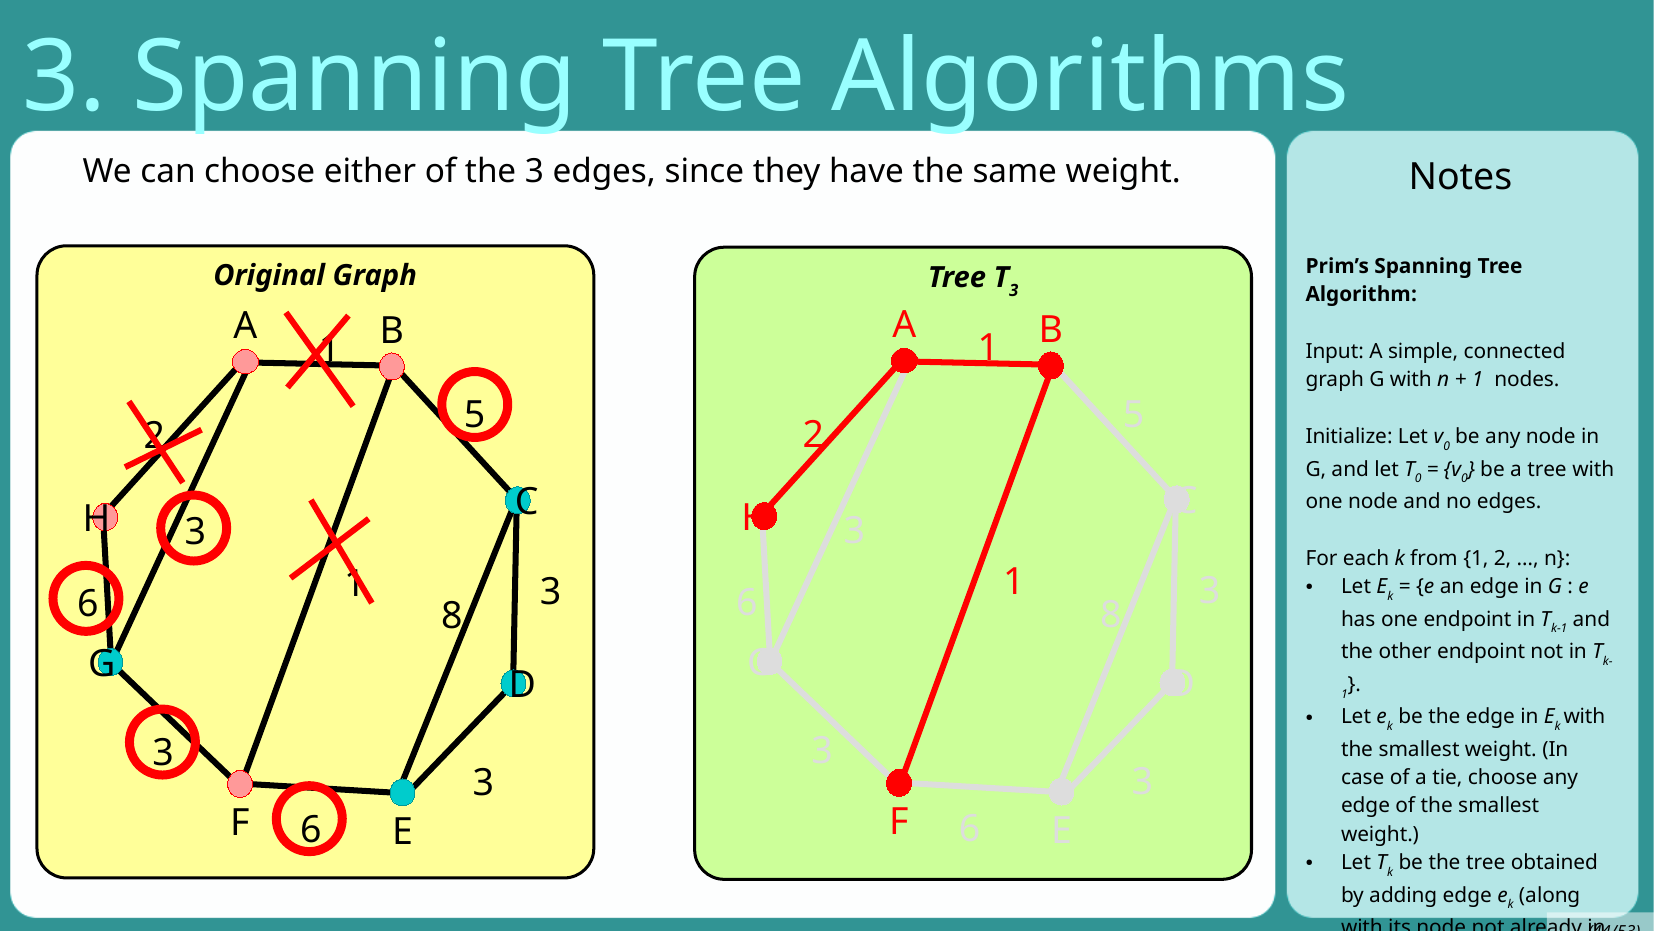

# 3. Spanning Tree Algorithms
Notes
Prim’s Spanning Tree Algorithm:
Input: A simple, connected graph G with n + 1 nodes.
Initialize: Let v0 be any node in G, and let T0 = {v0} be a tree with one node and no edges.
For each k from {1, 2, …, n}:
Let Ek = {e an edge in G : e has one endpoint in Tk-1 and the other endpoint not in Tk-1}.
Let ek be the edge in Ek with the smallest weight. (In case of a tie, choose any edge of the smallest weight.)
Let Tk be the tree obtained by adding edge ek (along with its node not already in Tk-1) to Tk-1.
Output: The final result Tn is the tree returned by the algorithm.
We can choose either of the 3 edges, since they have the same weight.
Original Graph
Tree T3
1
A
B
5
2
C
3
H
1
3
6
8
G
D
3
3
F
E
6
1
A
B
5
2
C
3
H
1
3
6
8
G
D
3
3
F
E
6